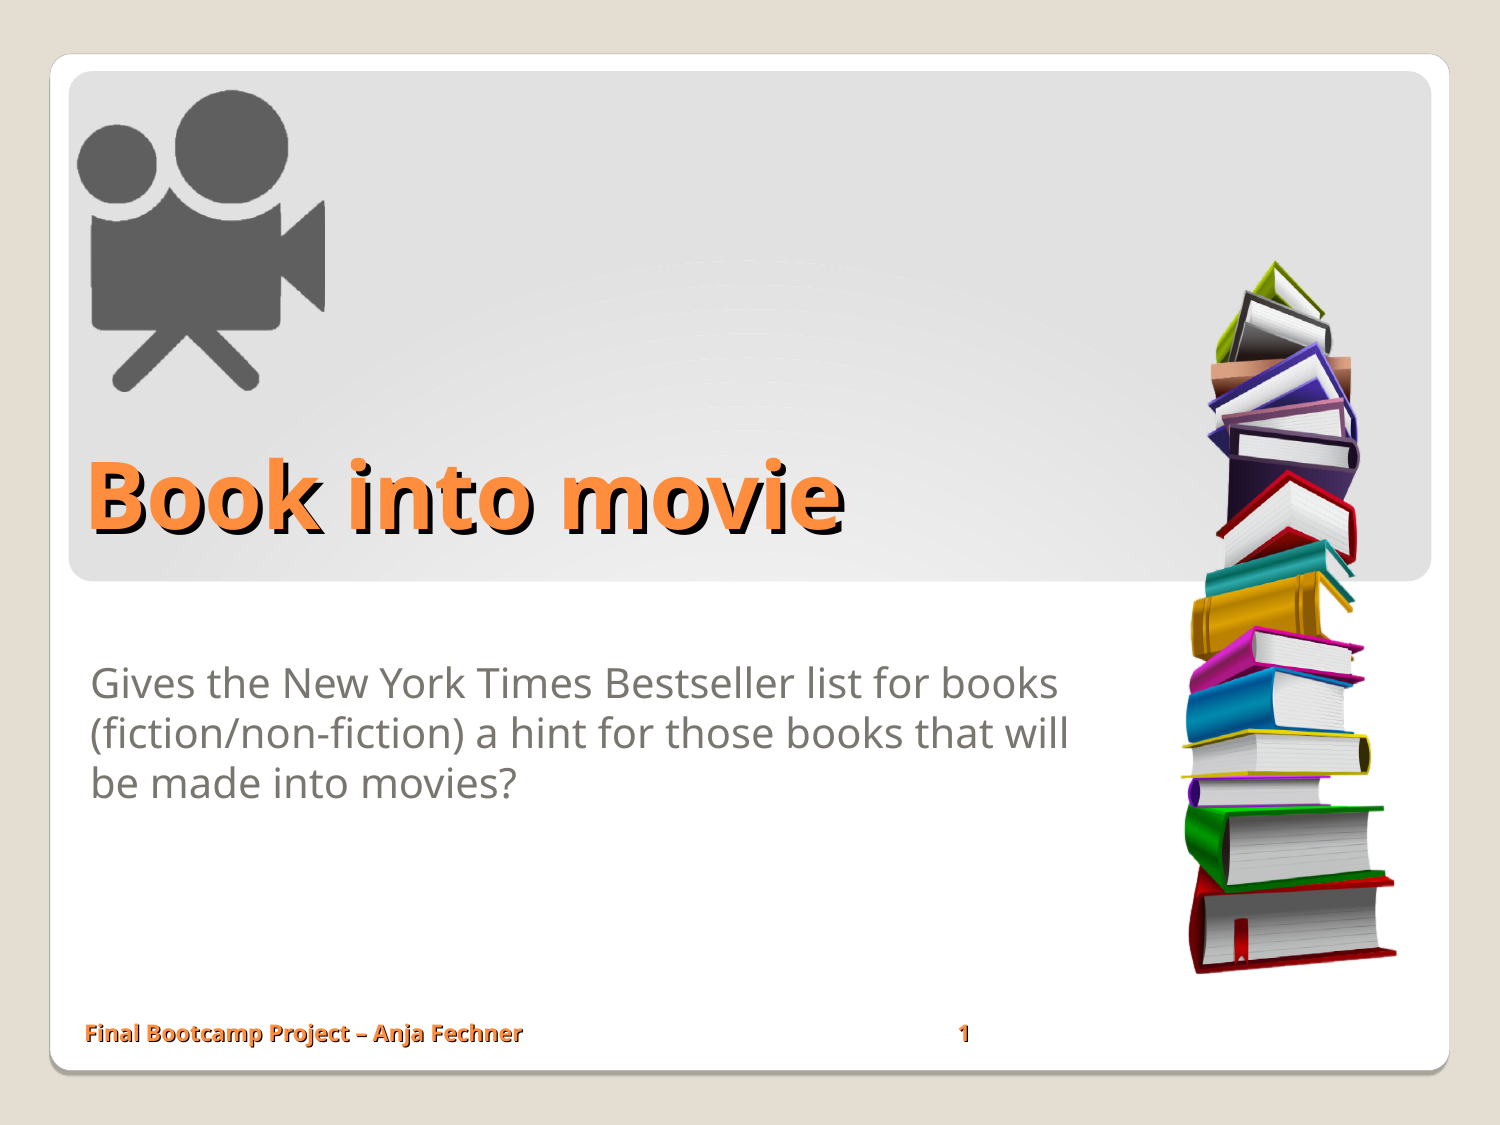

# Book into movie
Gives the New York Times Bestseller list for books (fiction/non-fiction) a hint for those books that will be made into movies?
Final Bootcamp Project – Anja Fechner